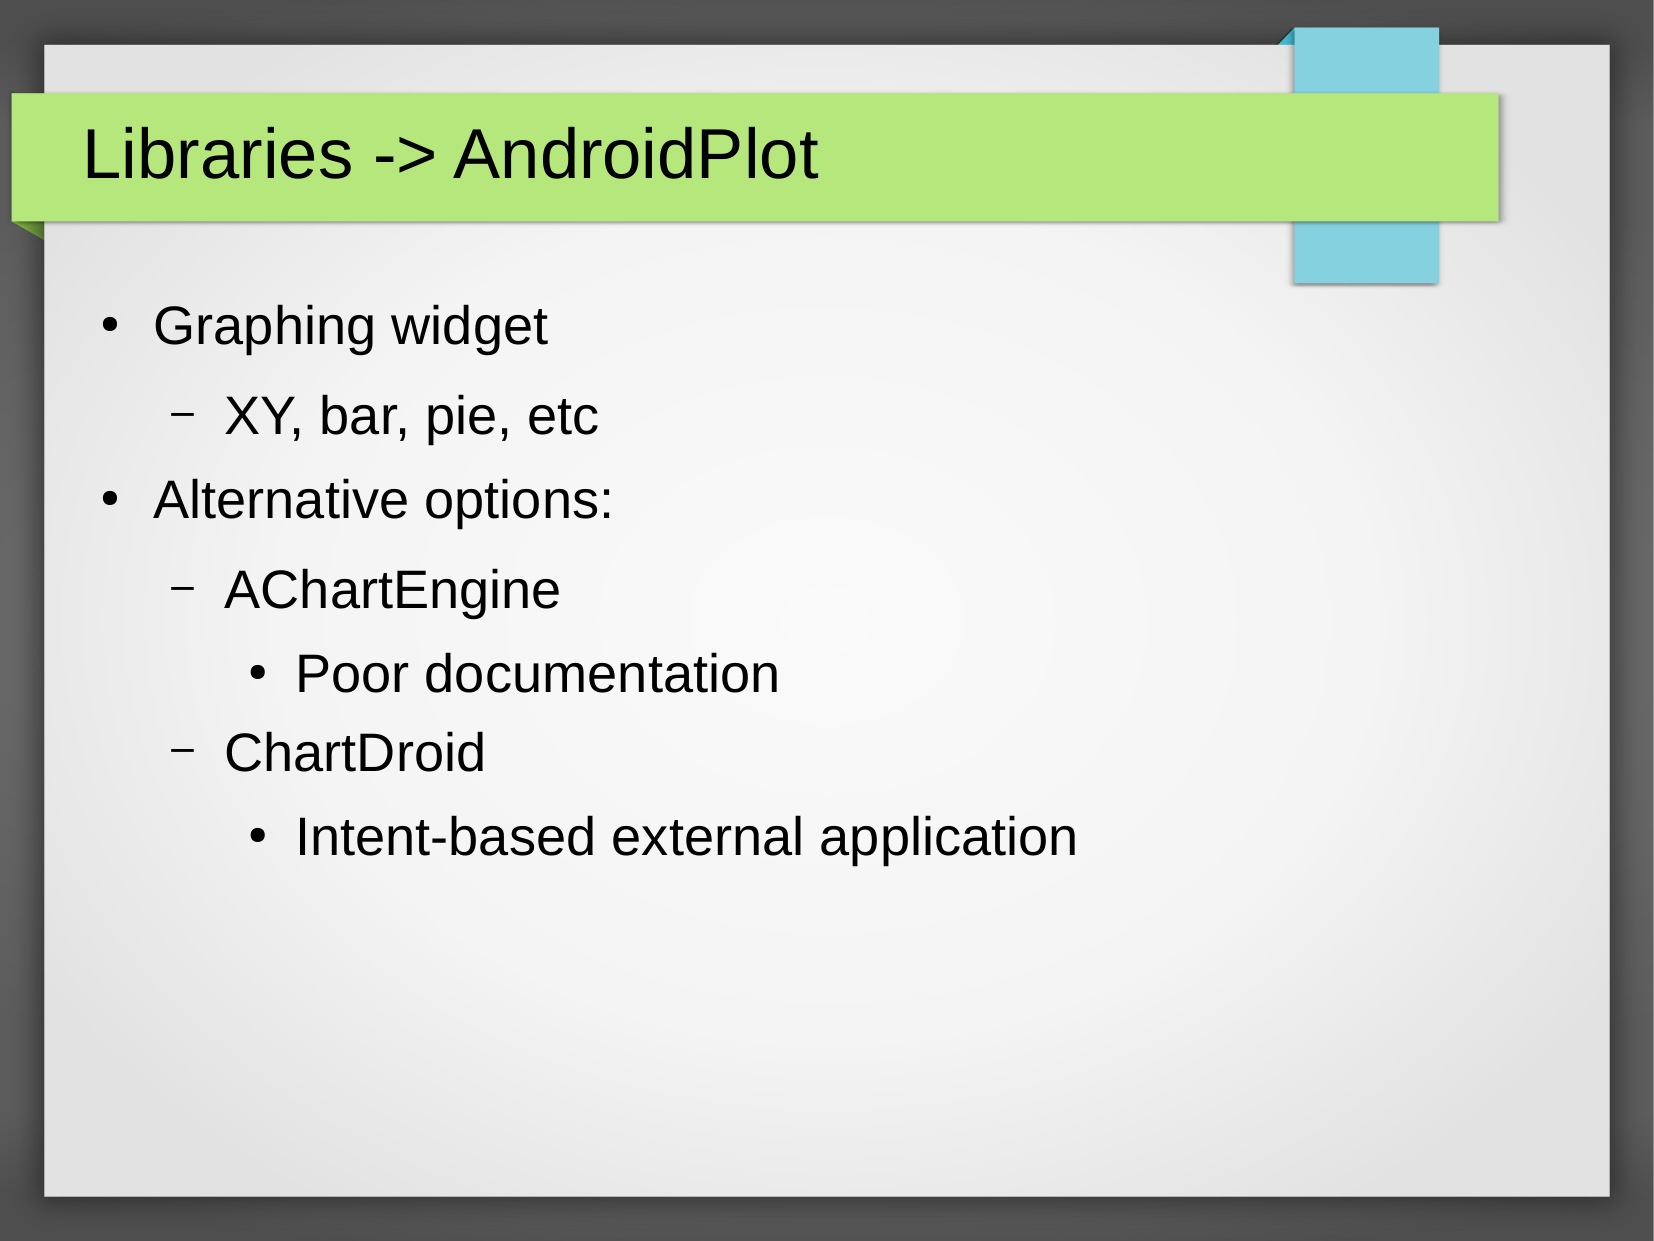

# Libraries -> AndroidPlot
Graphing widget
XY, bar, pie, etc
Alternative options:
AChartEngine
Poor documentation
ChartDroid
Intent-based external application